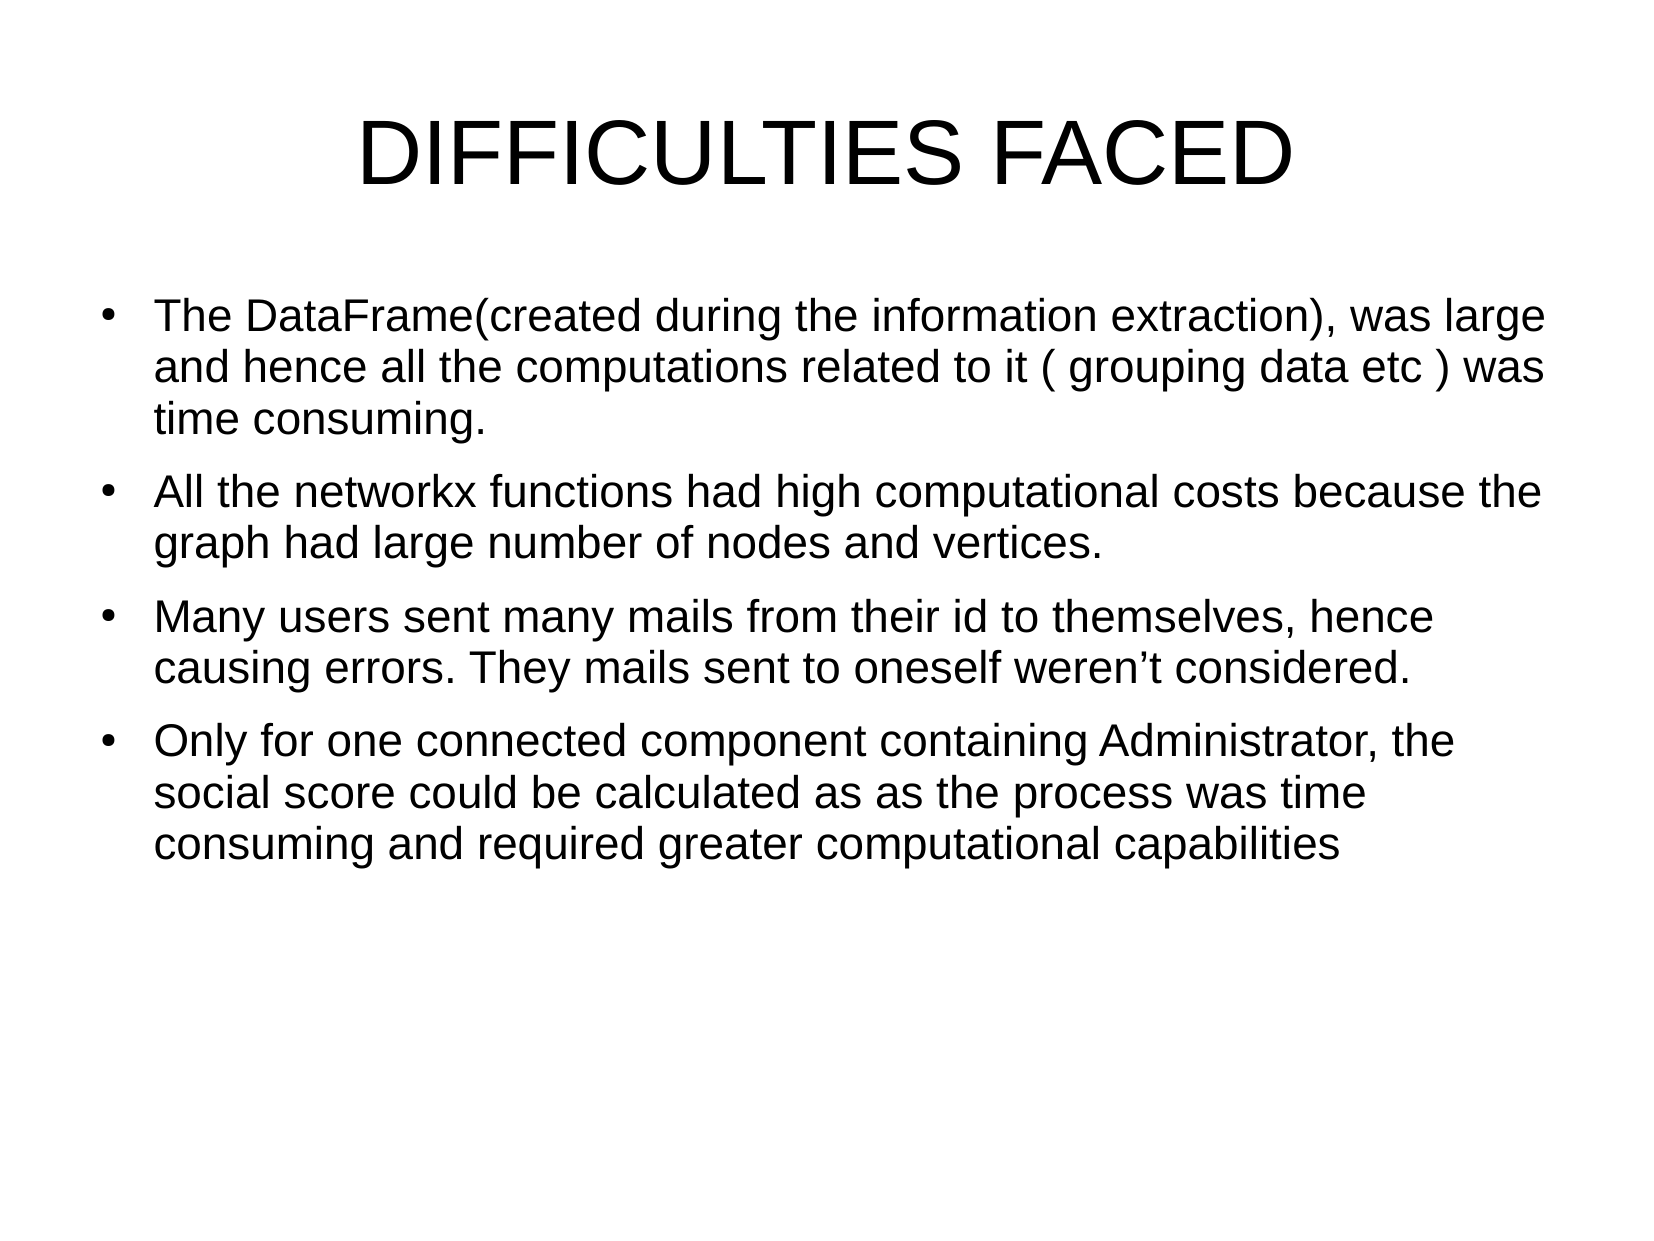

# DIFFICULTIES FACED
The DataFrame(created during the information extraction), was large and hence all the computations related to it ( grouping data etc ) was time consuming.
All the networkx functions had high computational costs because the graph had large number of nodes and vertices.
Many users sent many mails from their id to themselves, hence causing errors. They mails sent to oneself weren’t considered.
Only for one connected component containing Administrator, the social score could be calculated as as the process was time consuming and required greater computational capabilities